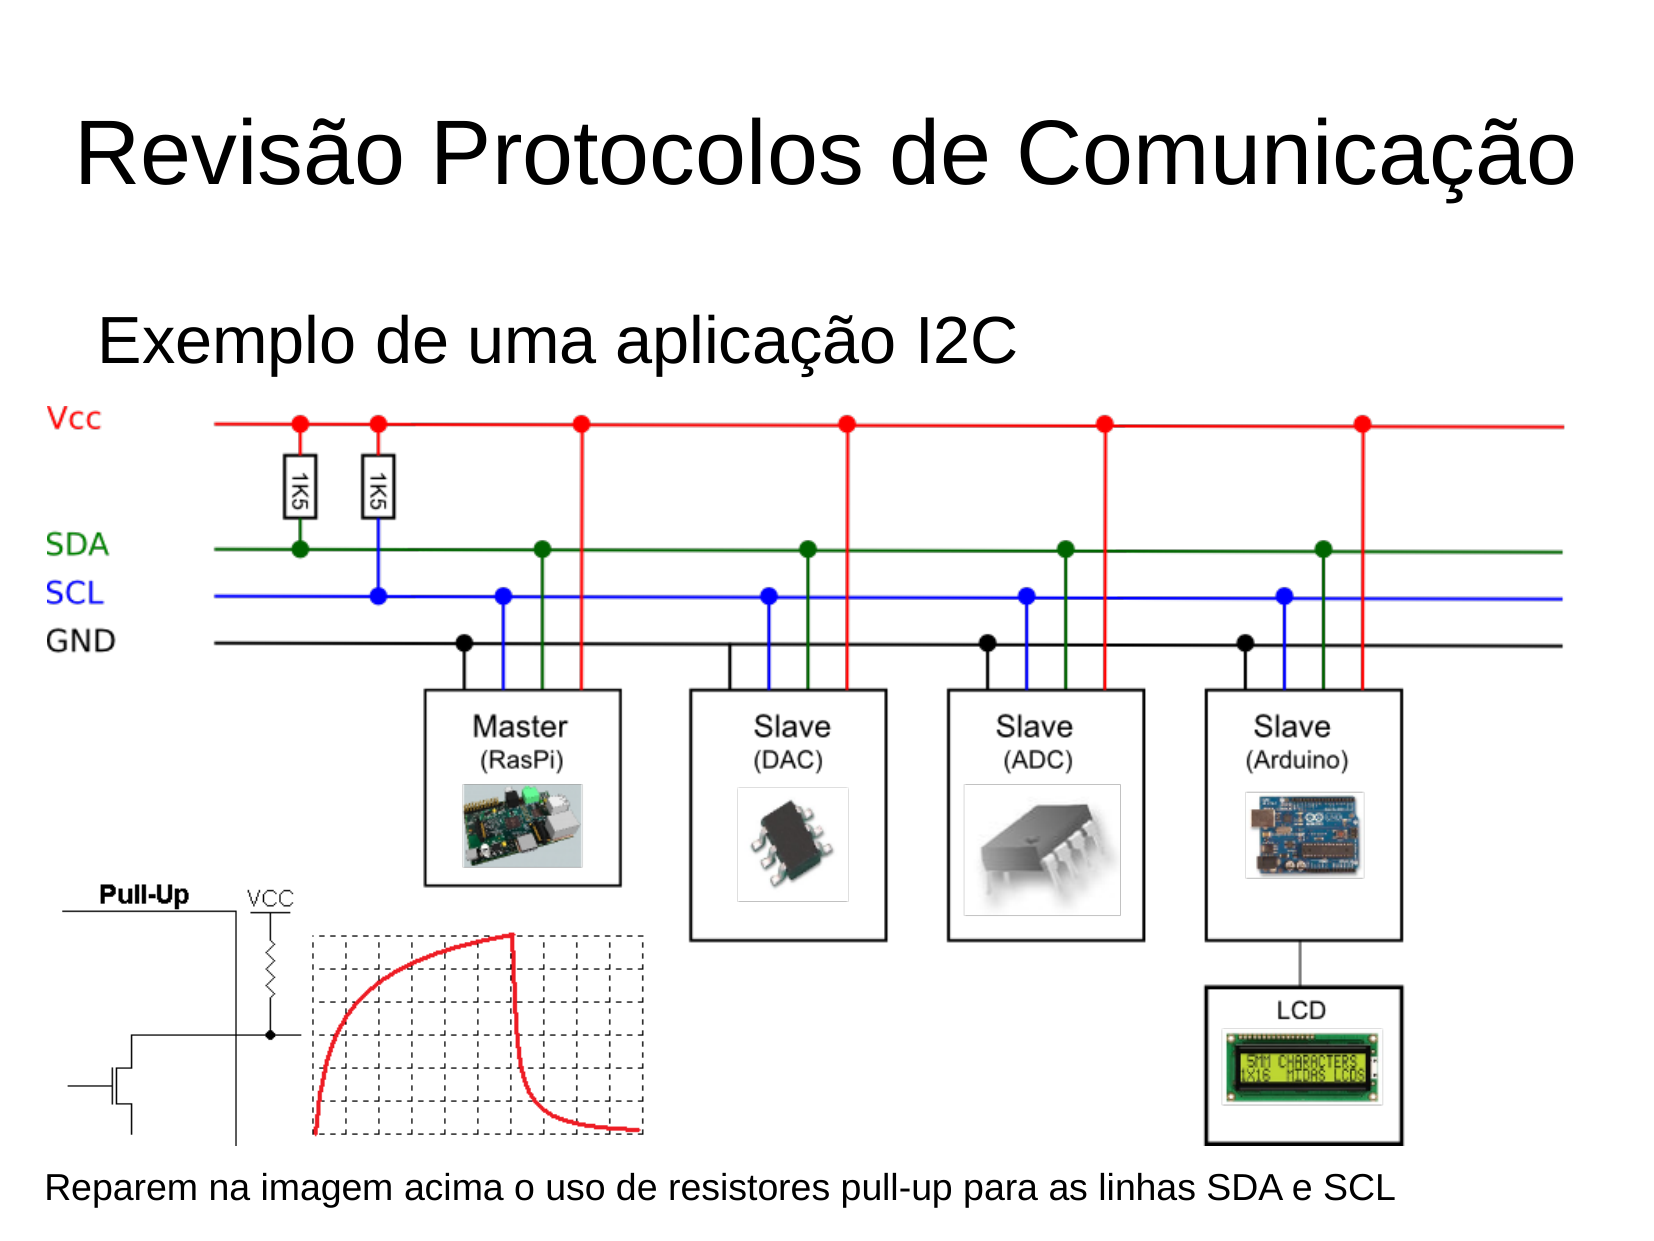

# Revisão Protocolos de Comunicação
Exemplo de uma aplicação I2C
Reparem na imagem acima o uso de resistores pull-up para as linhas SDA e SCL